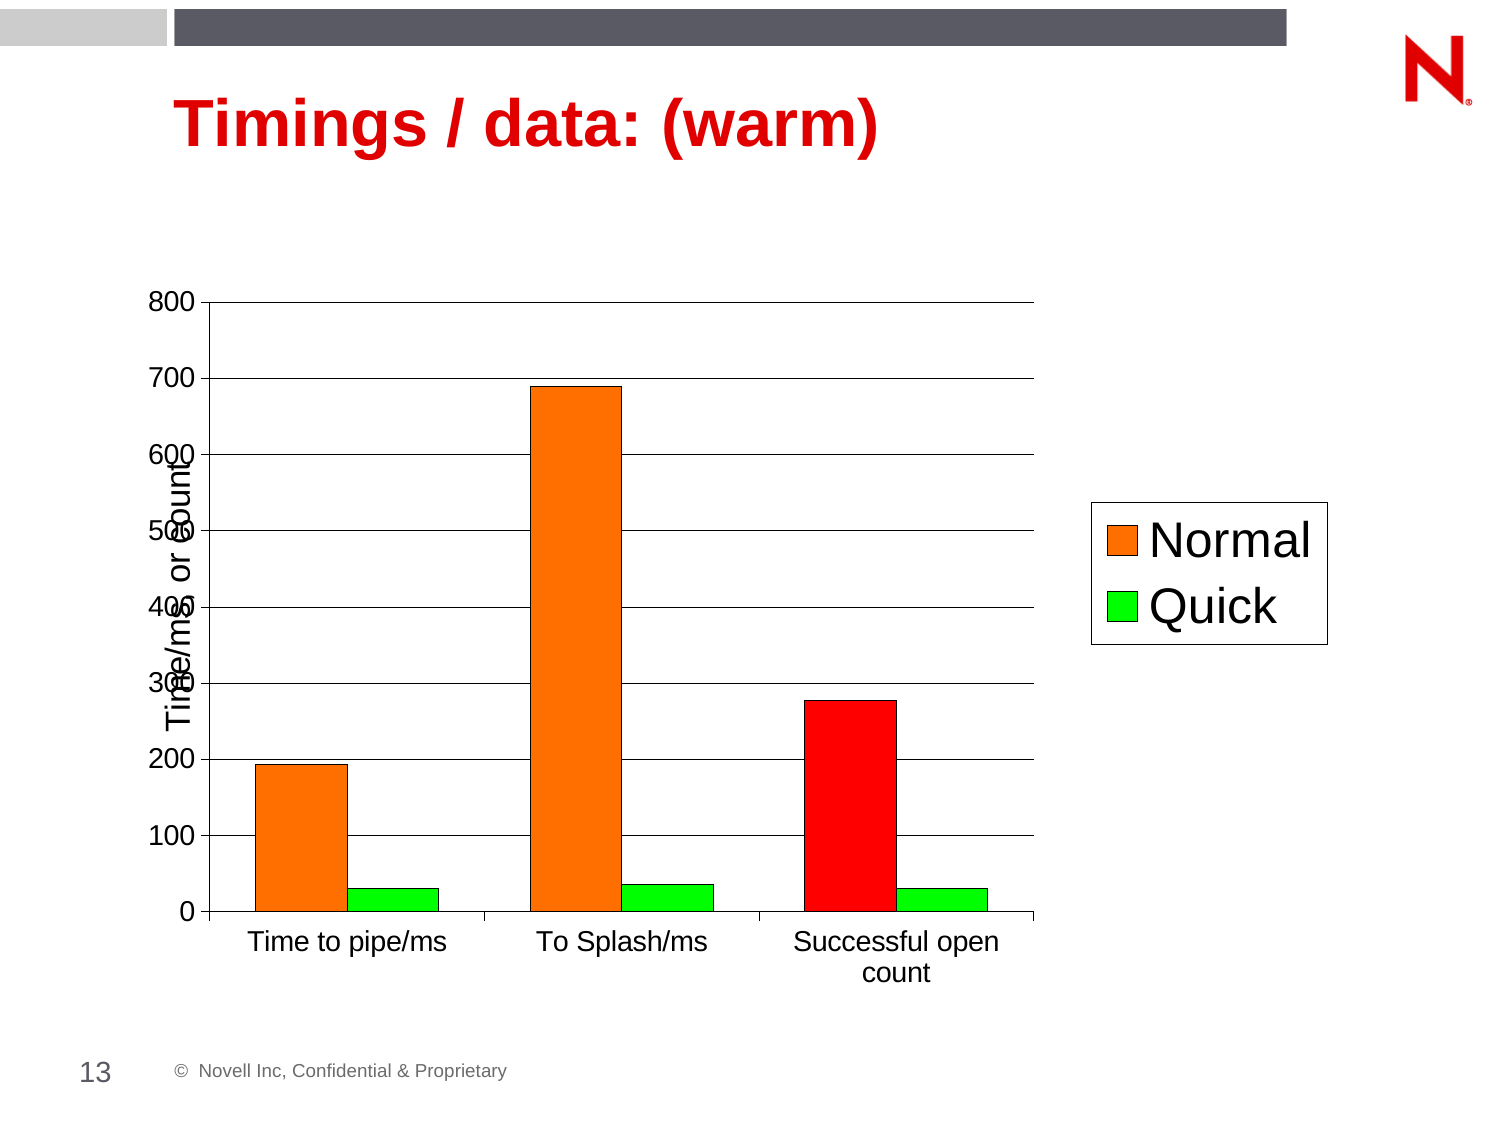

# Timings / data: (warm)
### Chart
| Category | Normal | Quick |
|---|---|---|
| Time to pipe/ms | 193.0 | 31.0 |
| To Splash/ms | 690.0 | 36.0 |
| Successful open count | 277.0 | 30.0 |